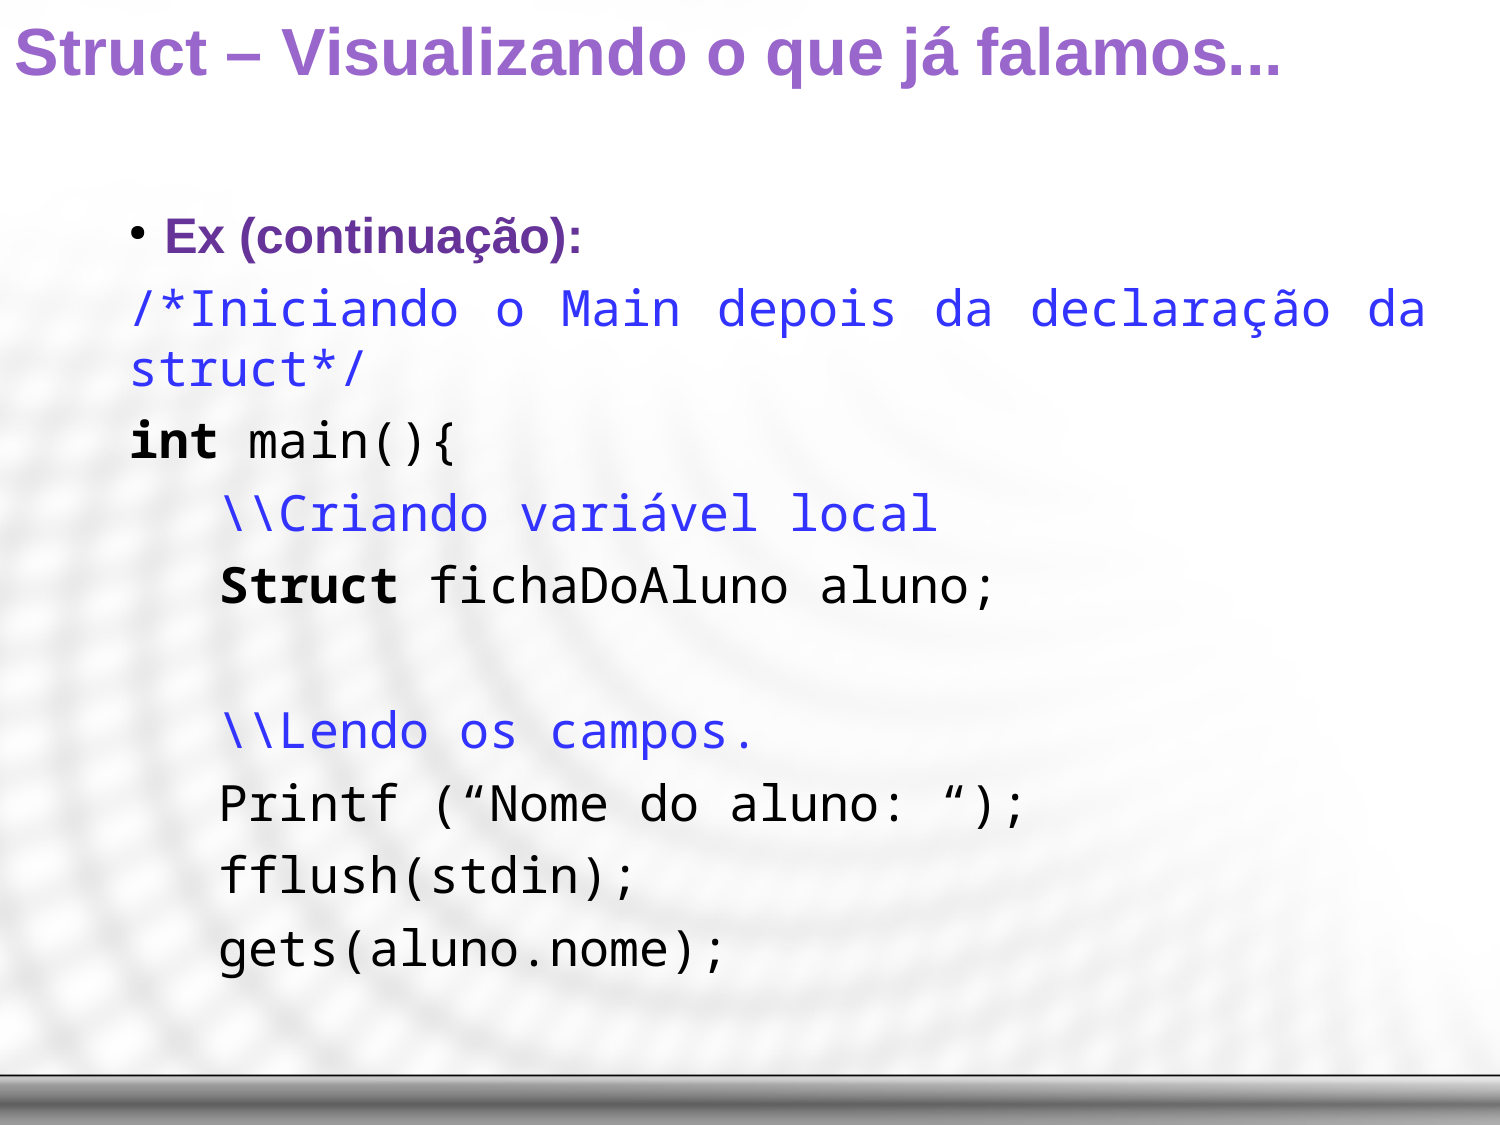

# Struct – Visualizando o que já falamos...
Ex (continuação):
/*Iniciando o Main depois da declaração da struct*/
int main(){
 \\Criando variável local
 Struct fichaDoAluno aluno;
 \\Lendo os campos.
 Printf (“Nome do aluno: “);
 fflush(stdin);
 gets(aluno.nome);